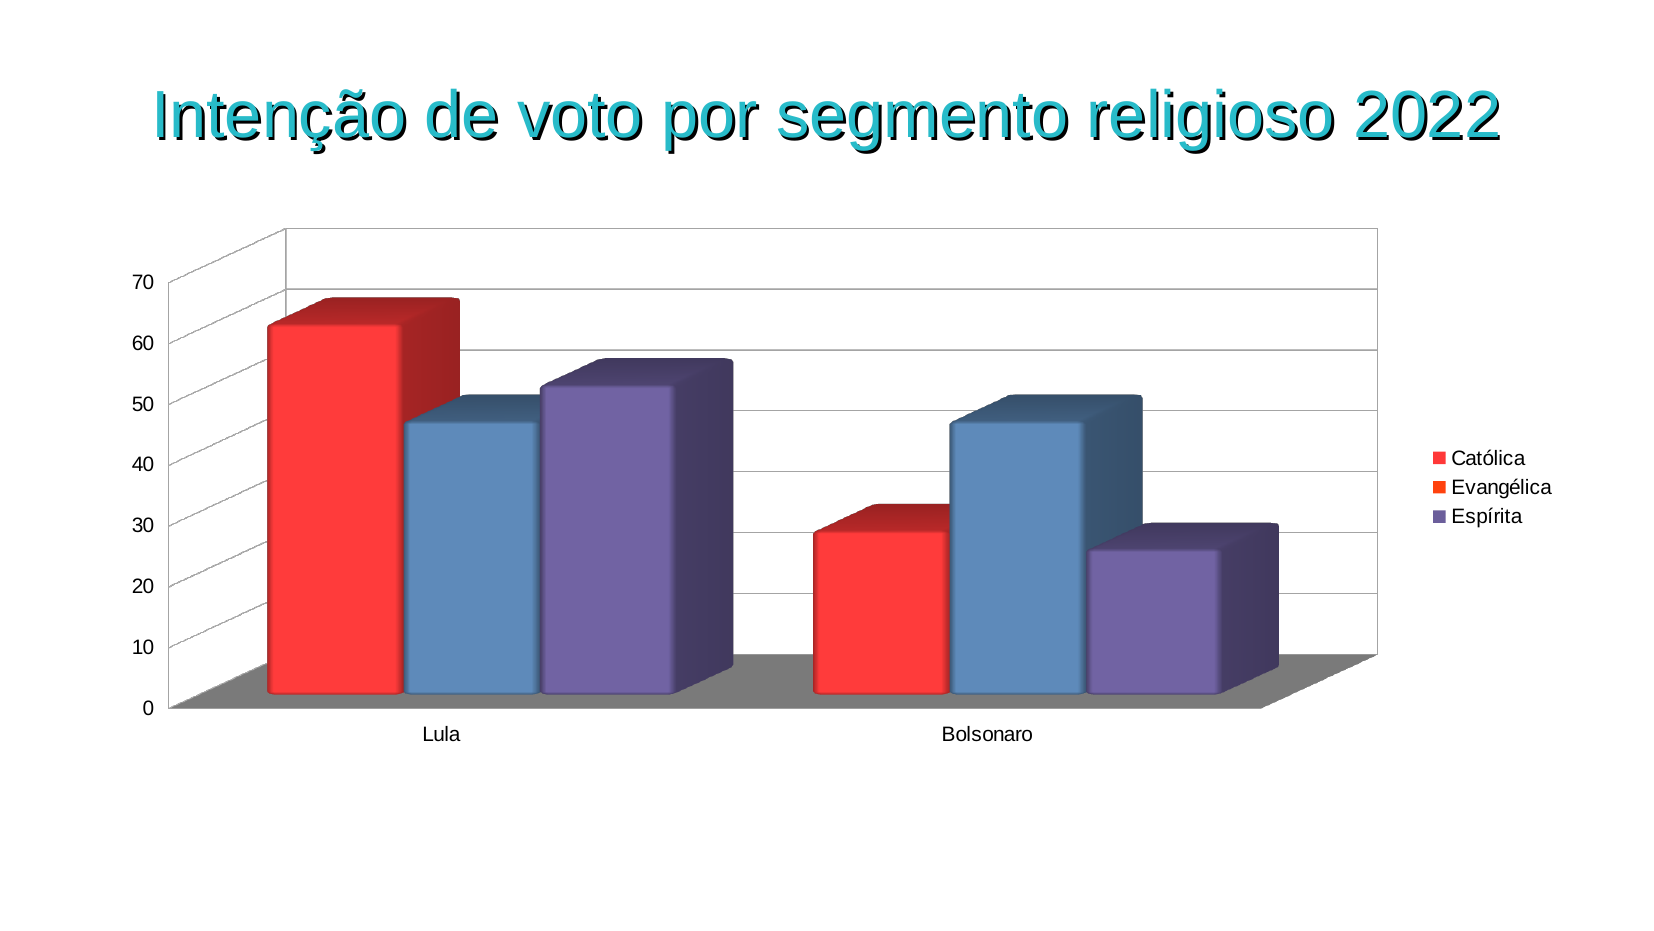

# Intenção de voto por segmento religioso 2022
[unsupported chart]